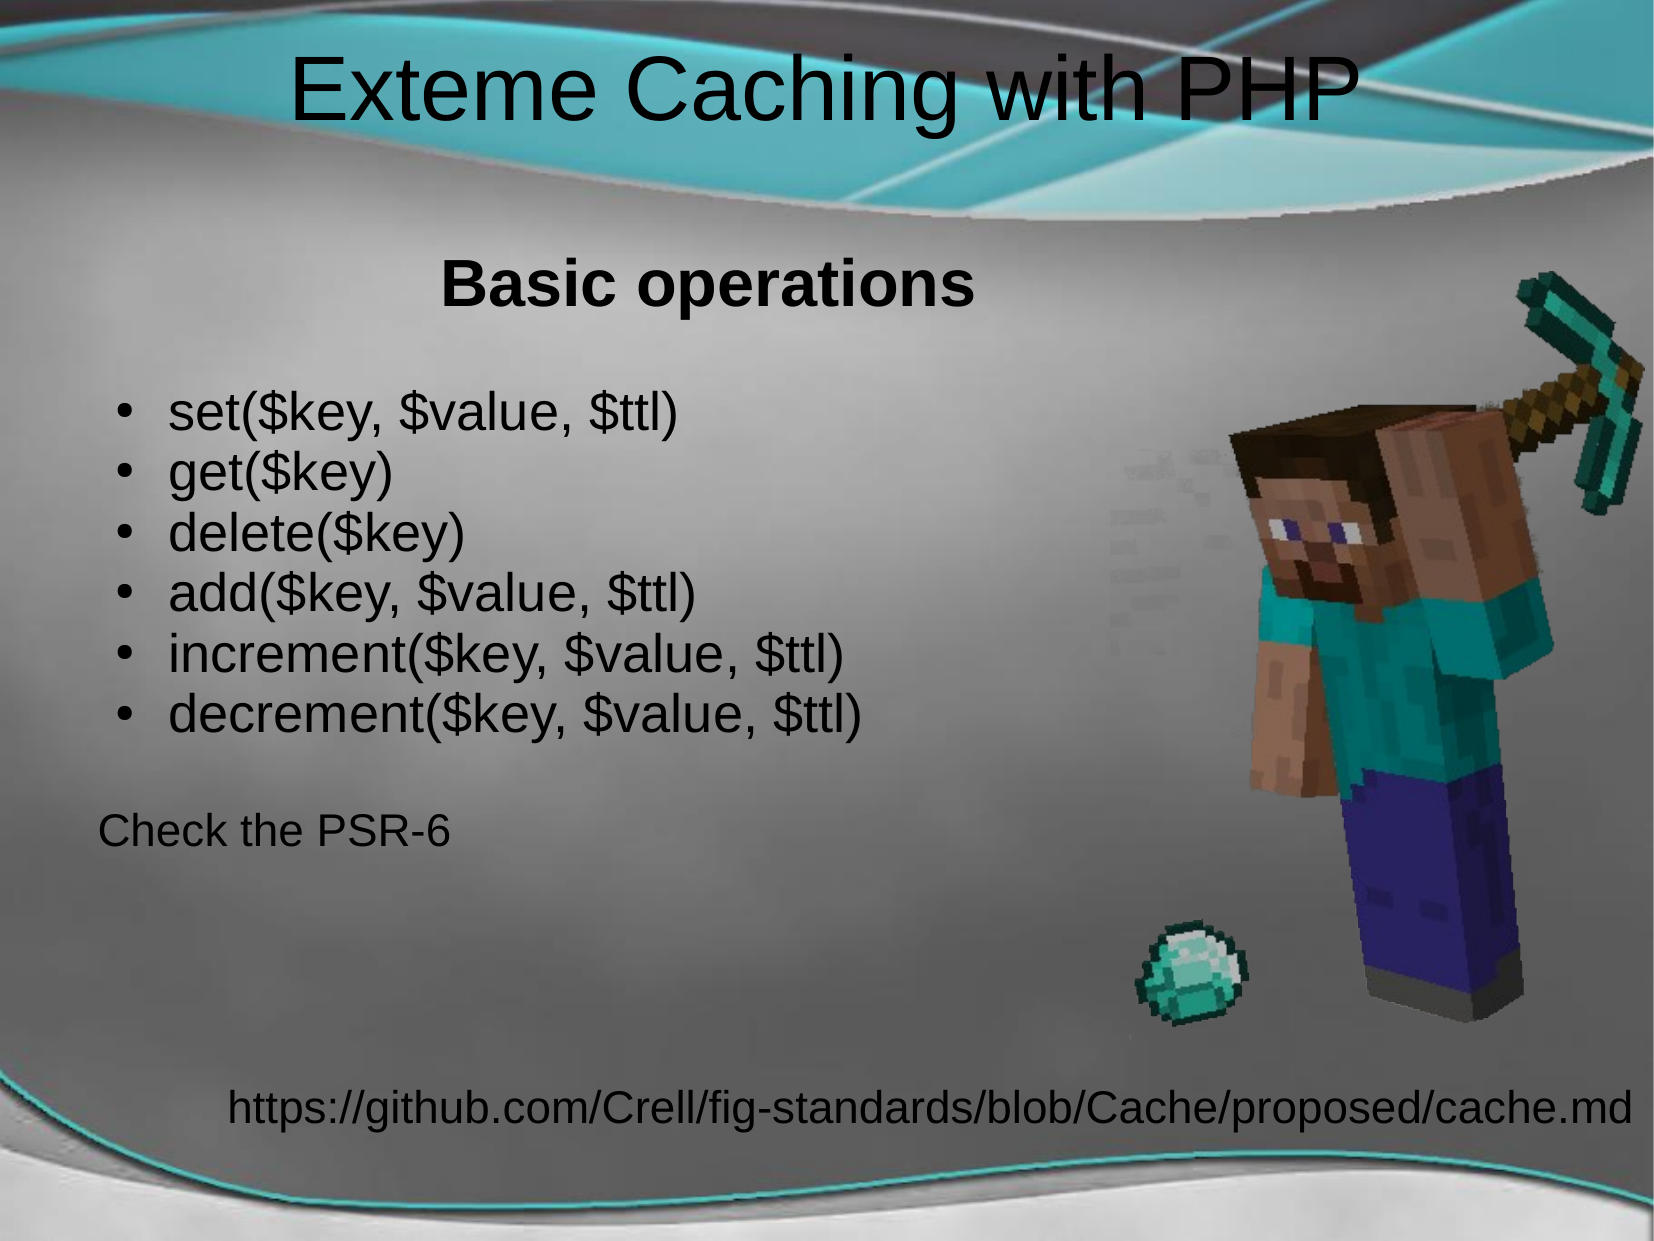

Exteme Caching with PHP
Basic operations
set($key, $value, $ttl)
get($key)
delete($key)
add($key, $value, $ttl)
increment($key, $value, $ttl)
decrement($key, $value, $ttl)
Check the PSR-6
#
https://github.com/Crell/fig-standards/blob/Cache/proposed/cache.md